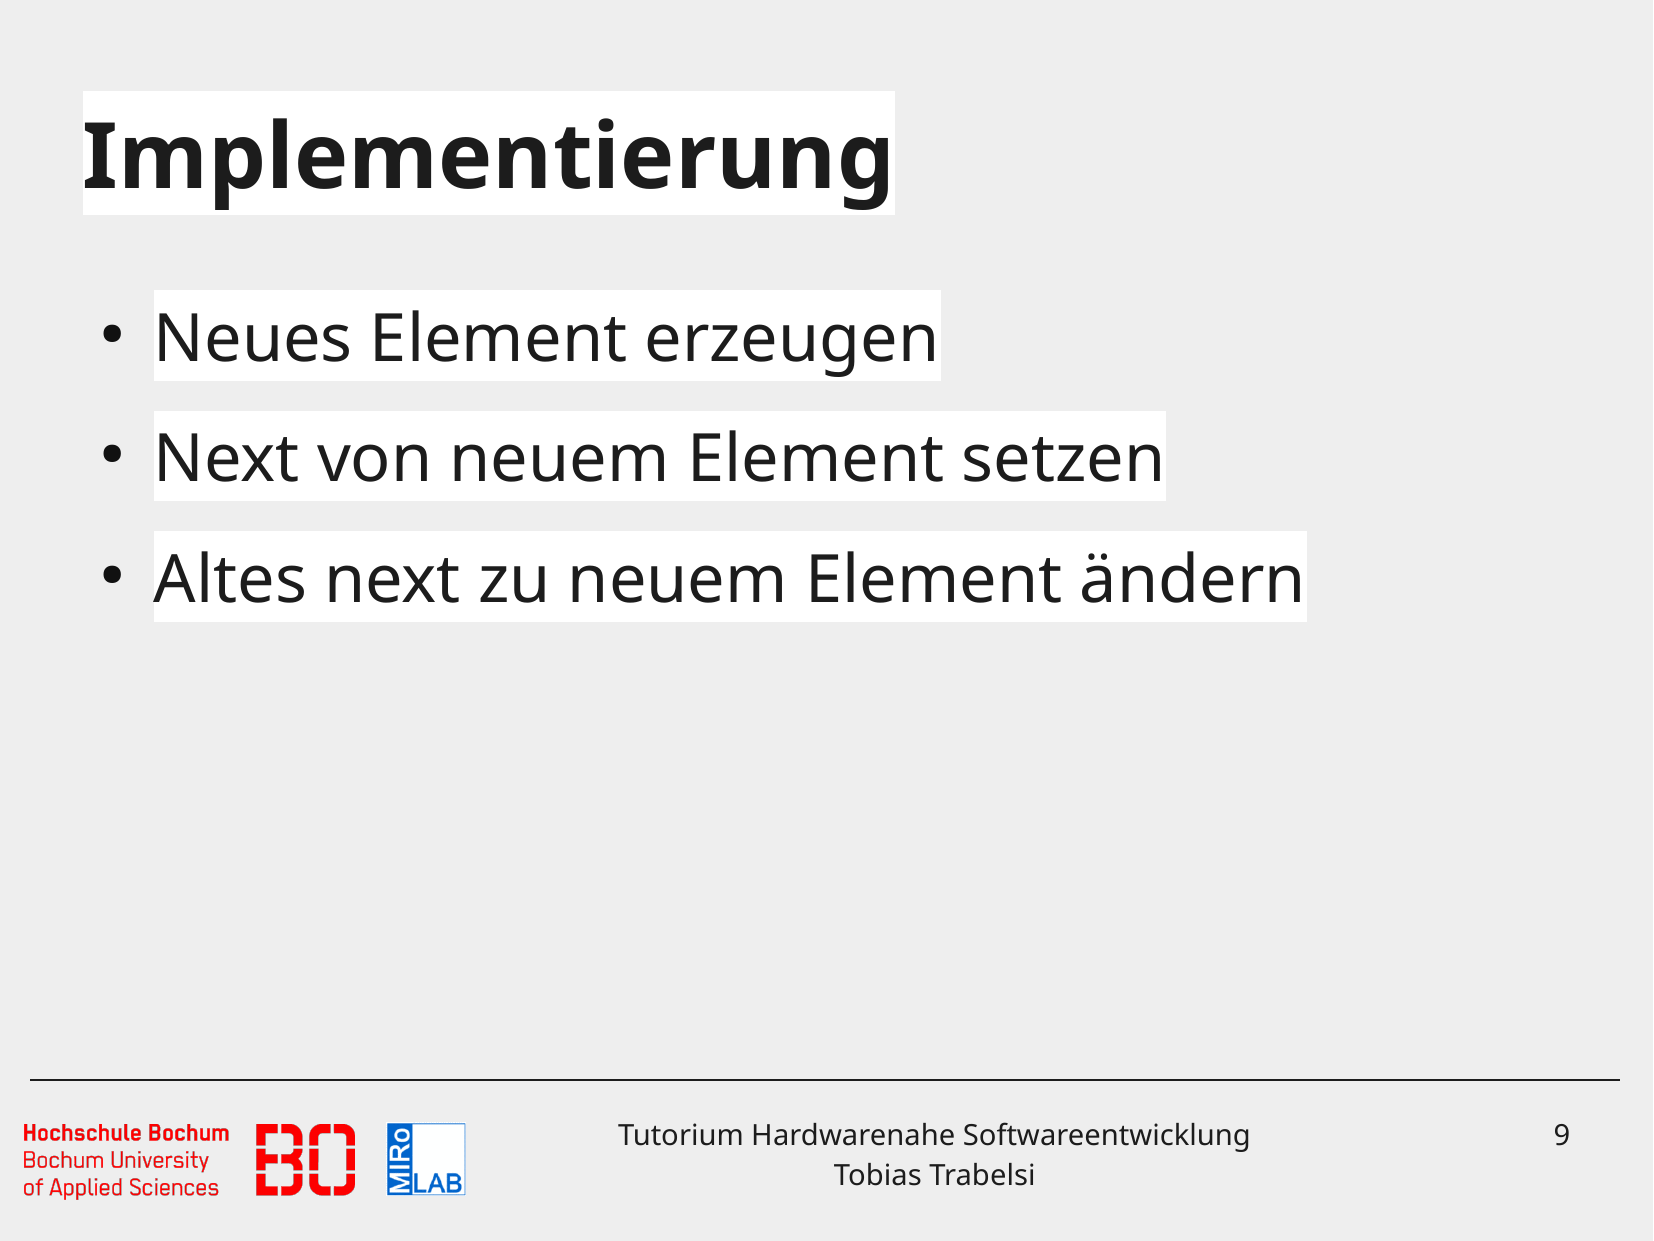

# Implementierung
Neues Element erzeugen
Next von neuem Element setzen
Altes next zu neuem Element ändern
Vanessa Böhrk - Tutorium Hardwarenahe Softwareentwicklung
9